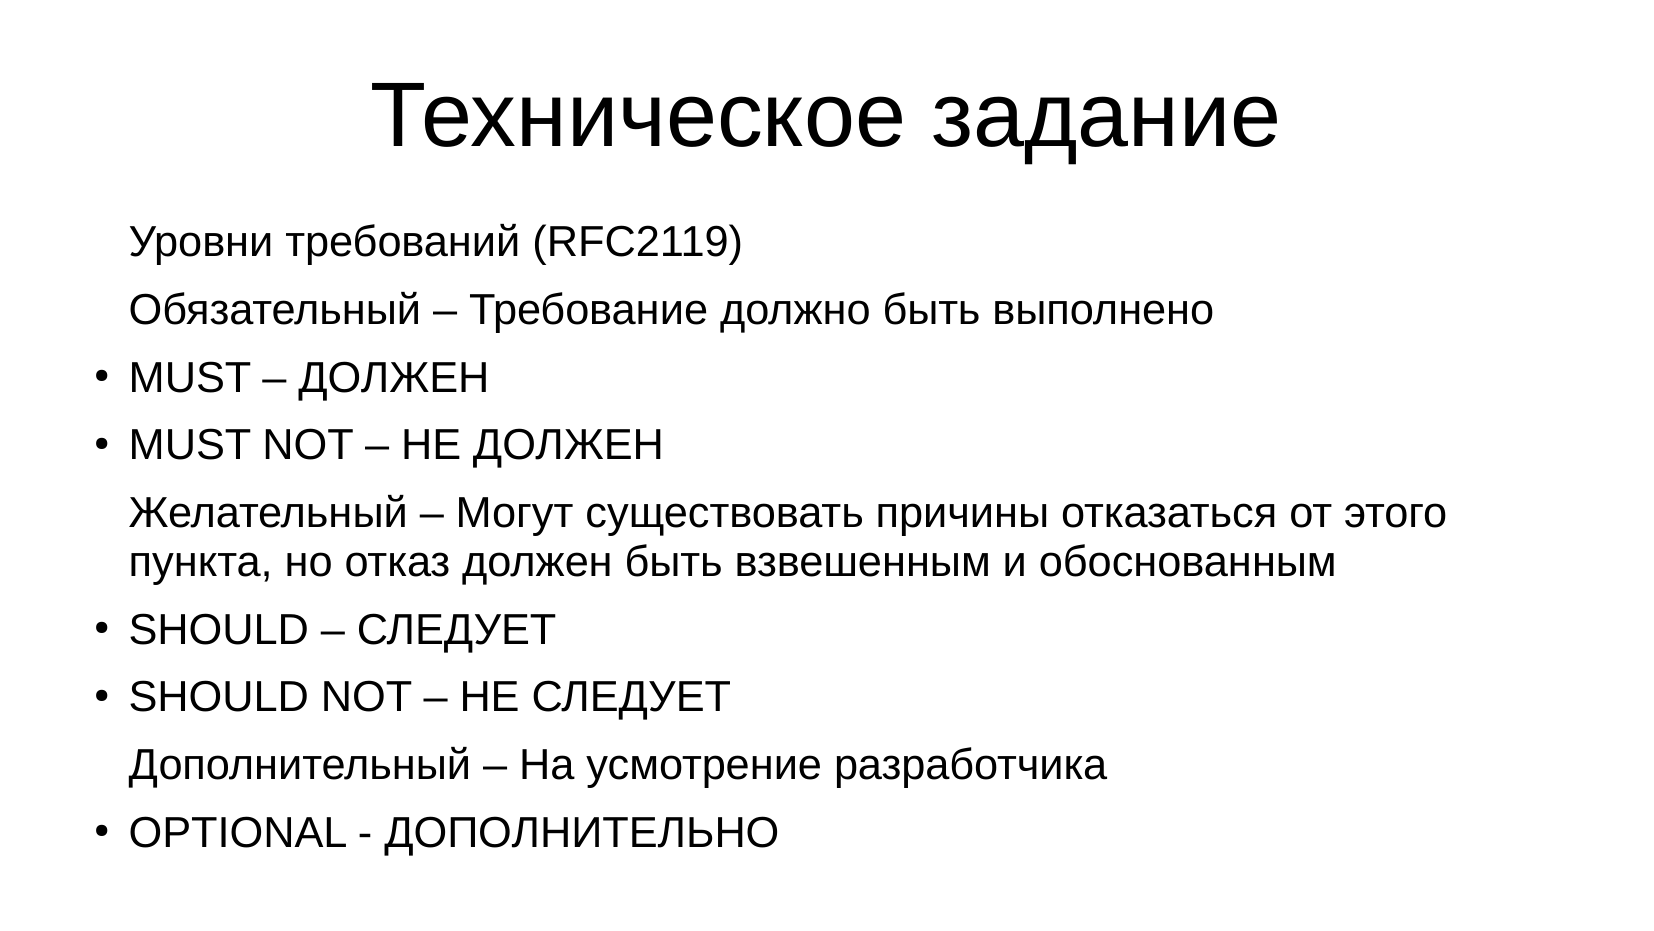

# Техническое задание
Уровни требований (RFC2119)
Обязательный – Требование должно быть выполнено
MUST – ДОЛЖЕН
MUST NOT – НЕ ДОЛЖЕН
Желательный – Могут существовать причины отказаться от этого пункта, но отказ должен быть взвешенным и обоснованным
SHOULD – СЛЕДУЕТ
SHOULD NOT – НЕ СЛЕДУЕТ
Дополнительный – На усмотрение разработчика
OPTIONAL - ДОПОЛНИТЕЛЬНО